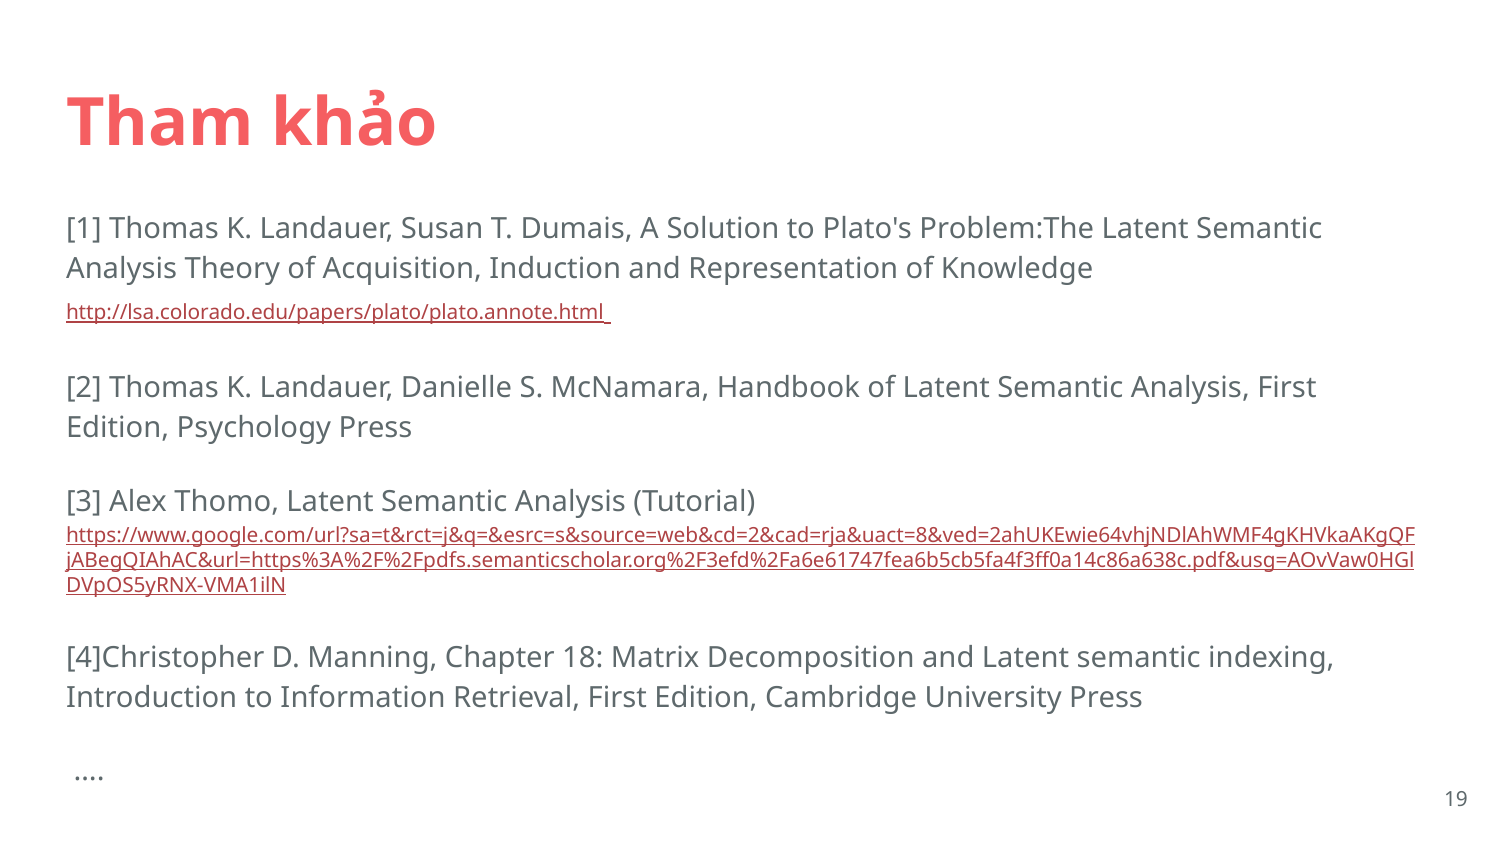

# Tham khảo
[1] Thomas K. Landauer, Susan T. Dumais, A Solution to Plato's Problem:The Latent Semantic Analysis Theory of Acquisition, Induction and Representation of Knowledge http://lsa.colorado.edu/papers/plato/plato.annote.html
[2] Thomas K. Landauer, Danielle S. McNamara, Handbook of Latent Semantic Analysis, First Edition, Psychology Press
[3] Alex Thomo, Latent Semantic Analysis (Tutorial) https://www.google.com/url?sa=t&rct=j&q=&esrc=s&source=web&cd=2&cad=rja&uact=8&ved=2ahUKEwie64vhjNDlAhWMF4gKHVkaAKgQFjABegQIAhAC&url=https%3A%2F%2Fpdfs.semanticscholar.org%2F3efd%2Fa6e61747fea6b5cb5fa4f3ff0a14c86a638c.pdf&usg=AOvVaw0HGlDVpOS5yRNX-VMA1ilN
[4]Christopher D. Manning, Chapter 18: Matrix Decomposition and Latent semantic indexing, Introduction to Information Retrieval, First Edition, Cambridge University Press
 ….